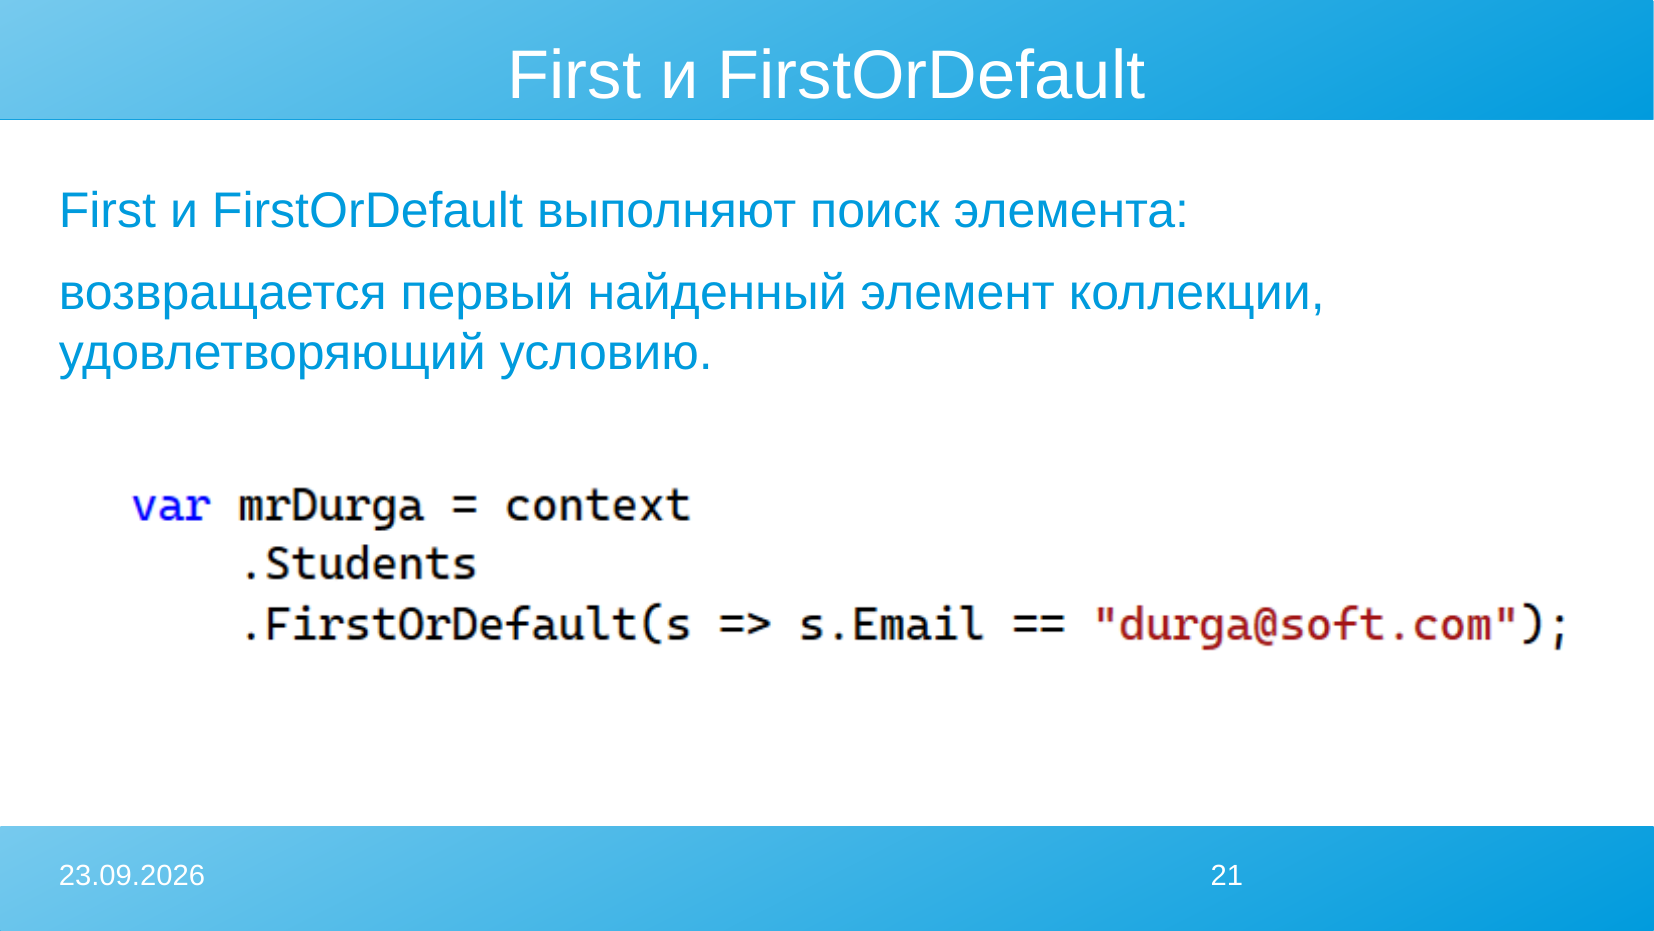

# First и FirstOrDefault
First и FirstOrDefault выполняют поиск элемента:
возвращается первый найденный элемент коллекции, удовлетворяющий условию.